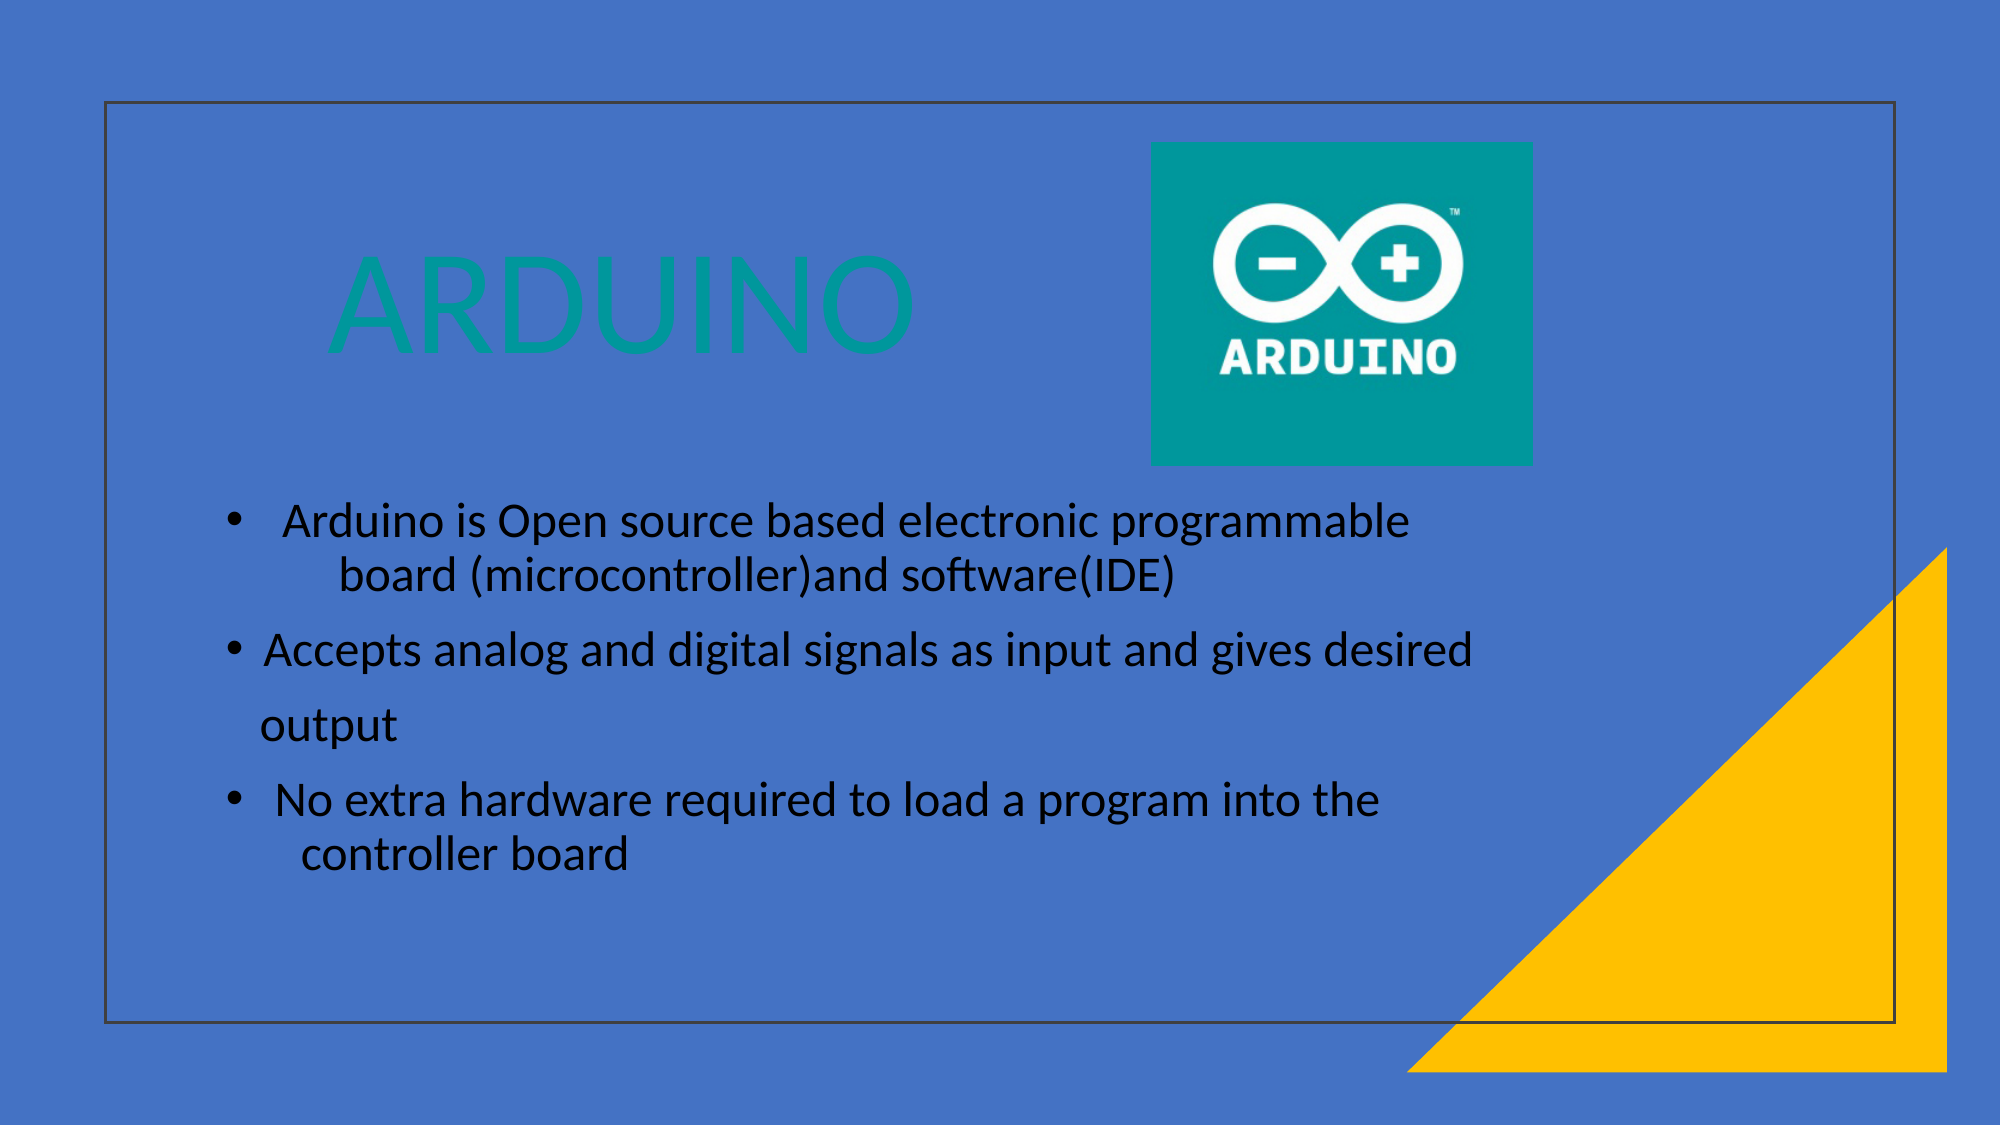

# ARDUINO
Arduino is Open source based electronic programmable board (microcontroller)and software(IDE)
Accepts analog and digital signals as input and gives desired
   output
 No extra hardware required to load a program into the controller board